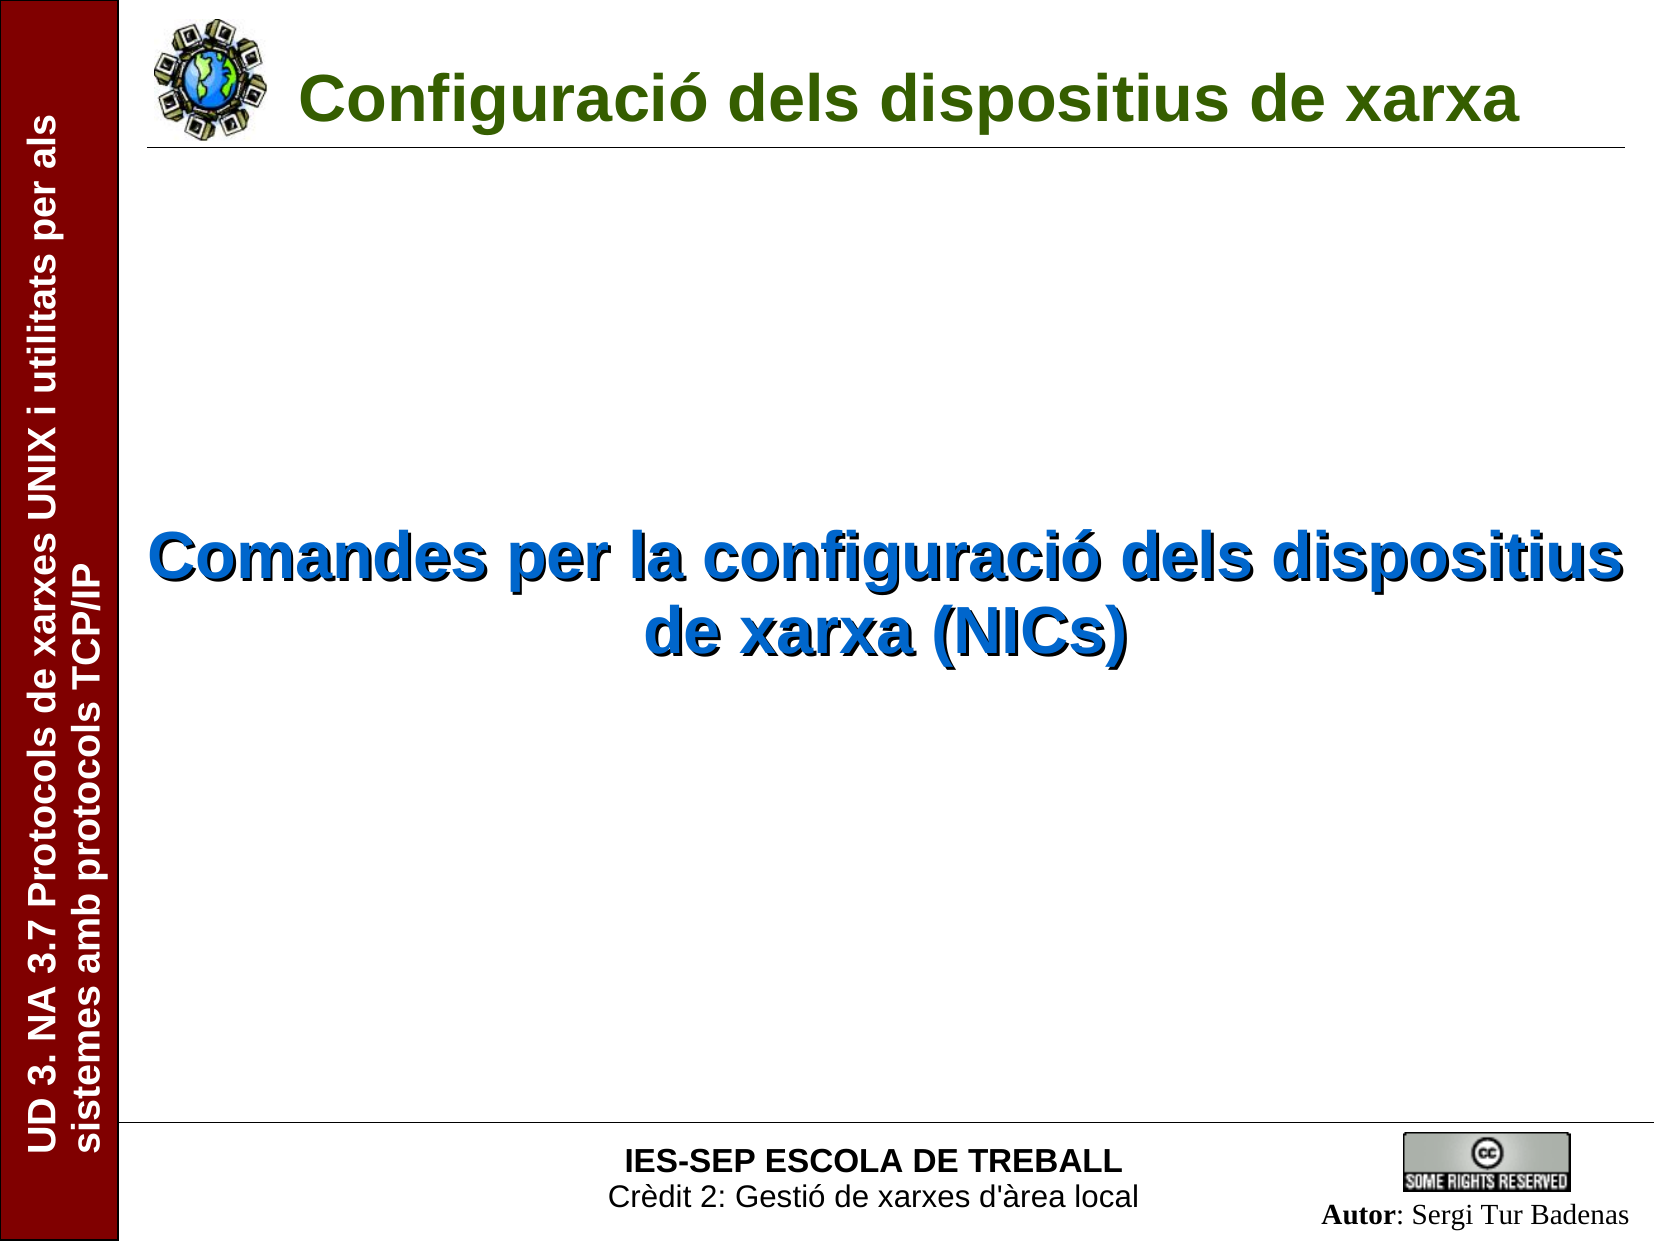

# Configuració dels dispositius de xarxa
Comandes per la configuració dels dispositius de xarxa (NICs)